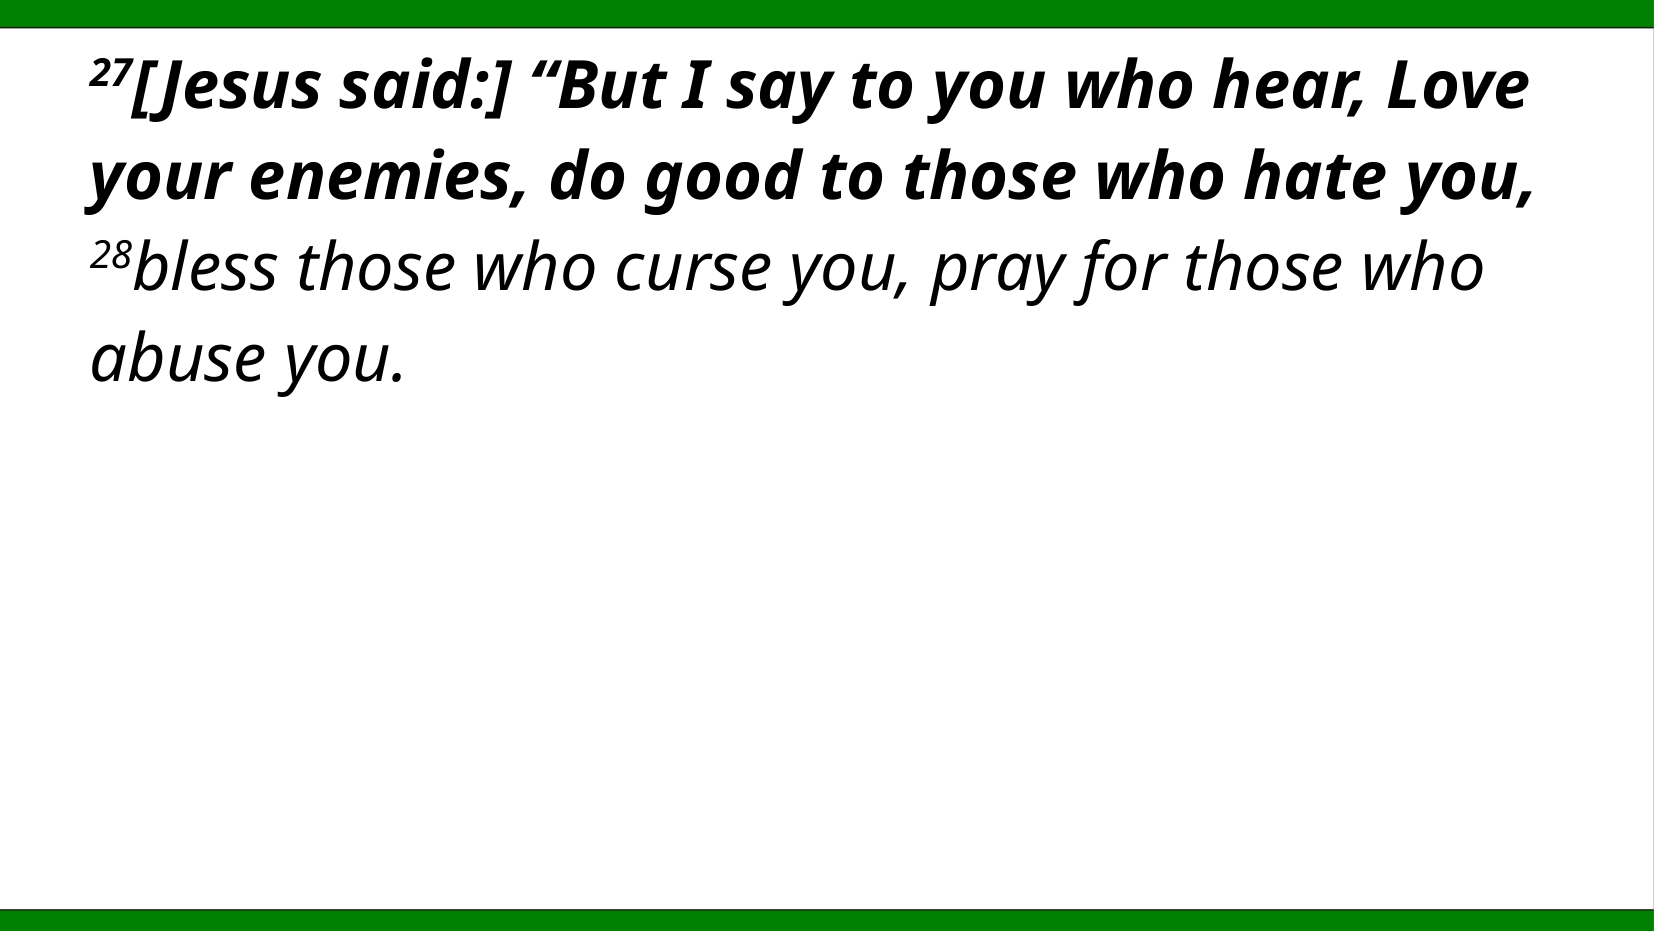

27[Jesus said:] “But I say to you who hear, Love your enemies, do good to those who hate you,
28bless those who curse you, pray for those who abuse you.